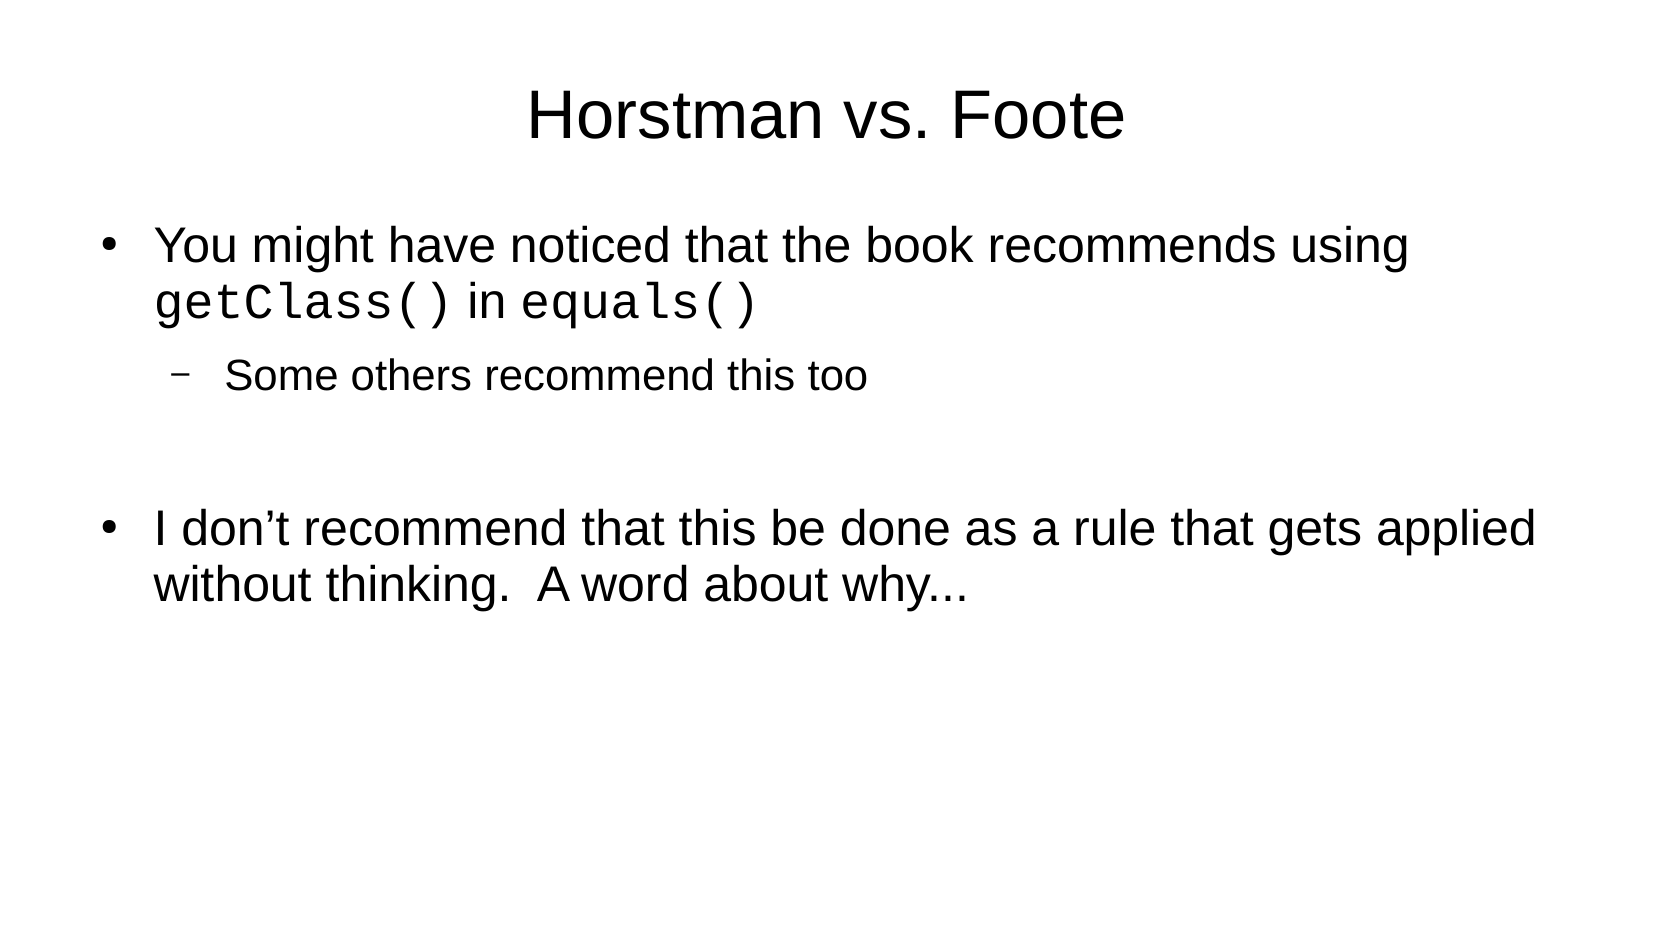

# Horstman vs. Foote
You might have noticed that the book recommends using getClass() in equals()
Some others recommend this too
I don’t recommend that this be done as a rule that gets applied without thinking. A word about why...